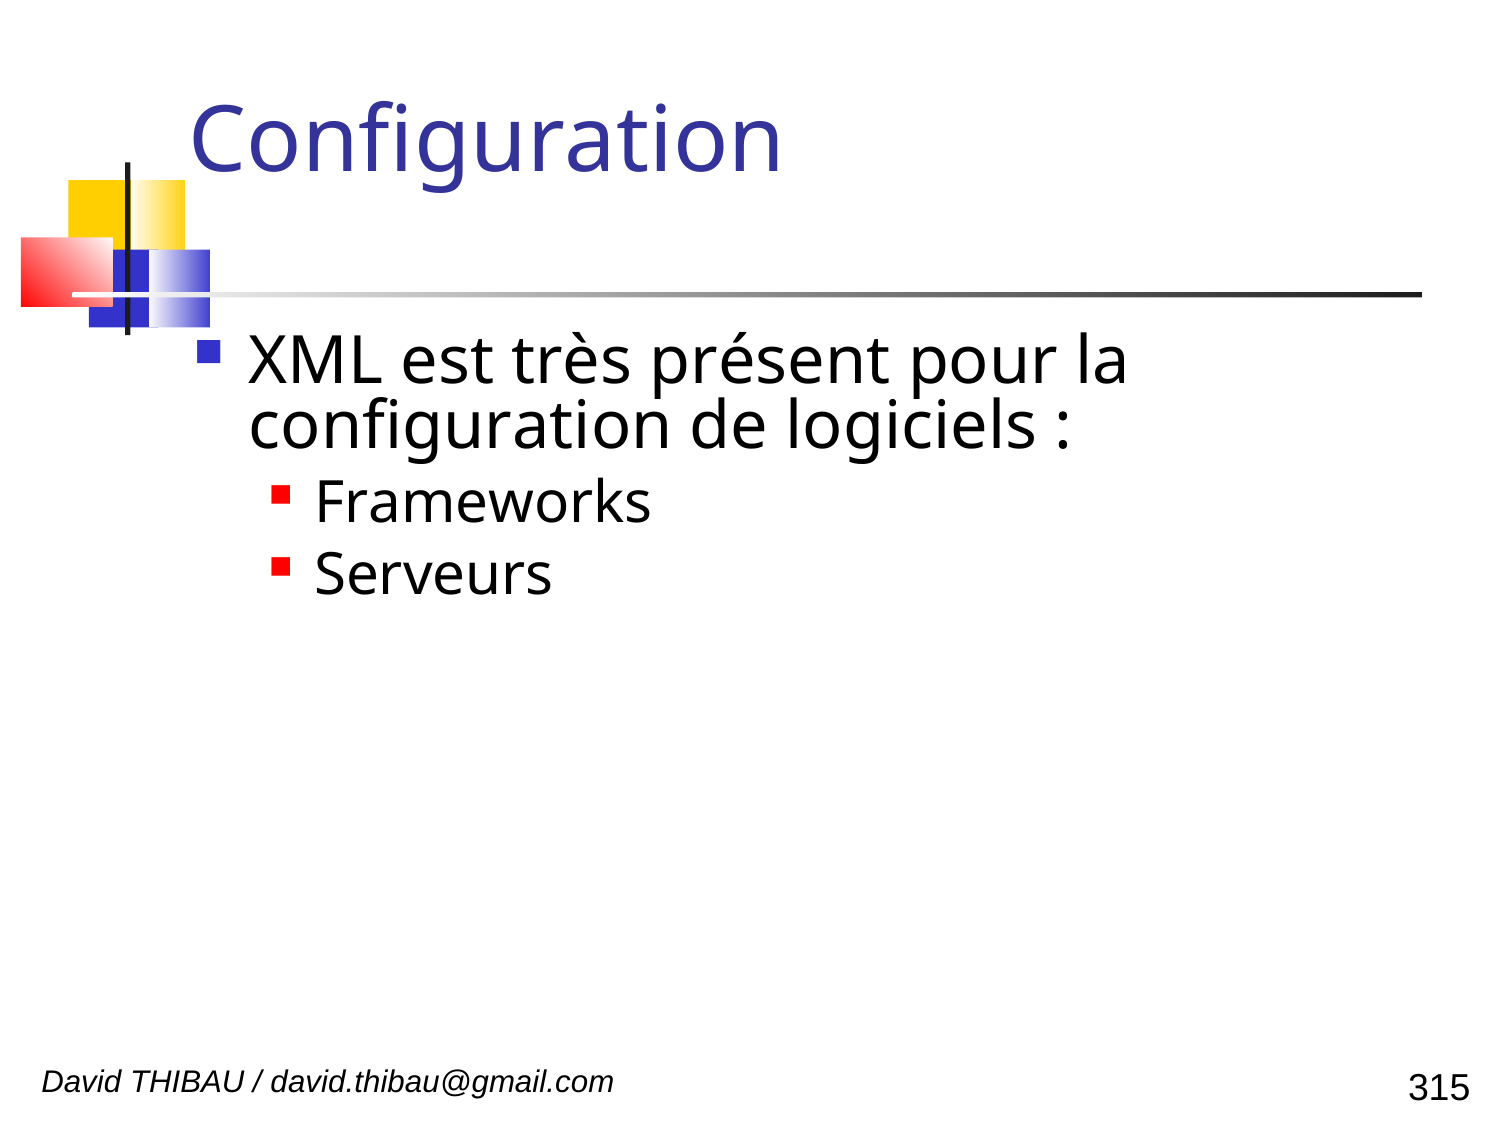

# Configuration
XML est très présent pour la configuration de logiciels :
Frameworks
Serveurs